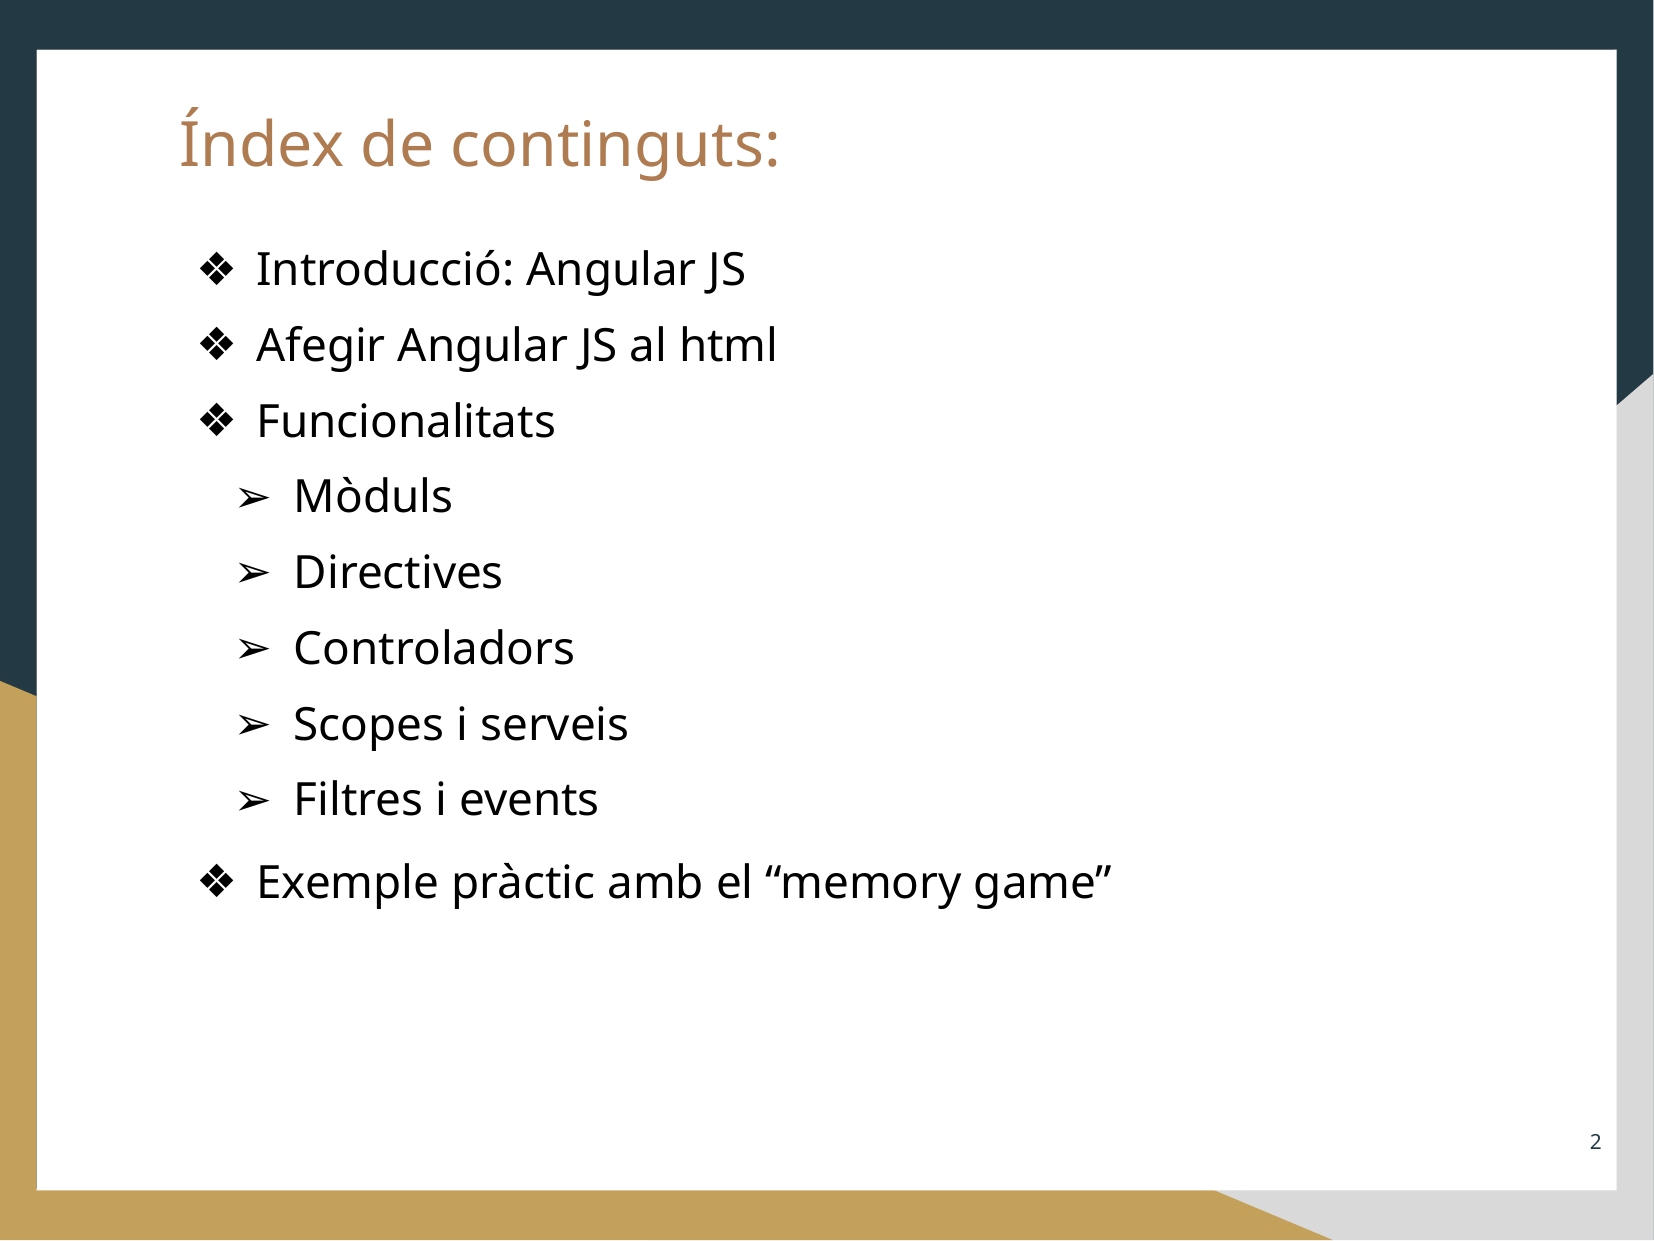

# Índex de continguts:
Introducció: Angular JS
Afegir Angular JS al html
Funcionalitats
Mòduls
Directives
Controladors
Scopes i serveis
Filtres i events
Exemple pràctic amb el “memory game”